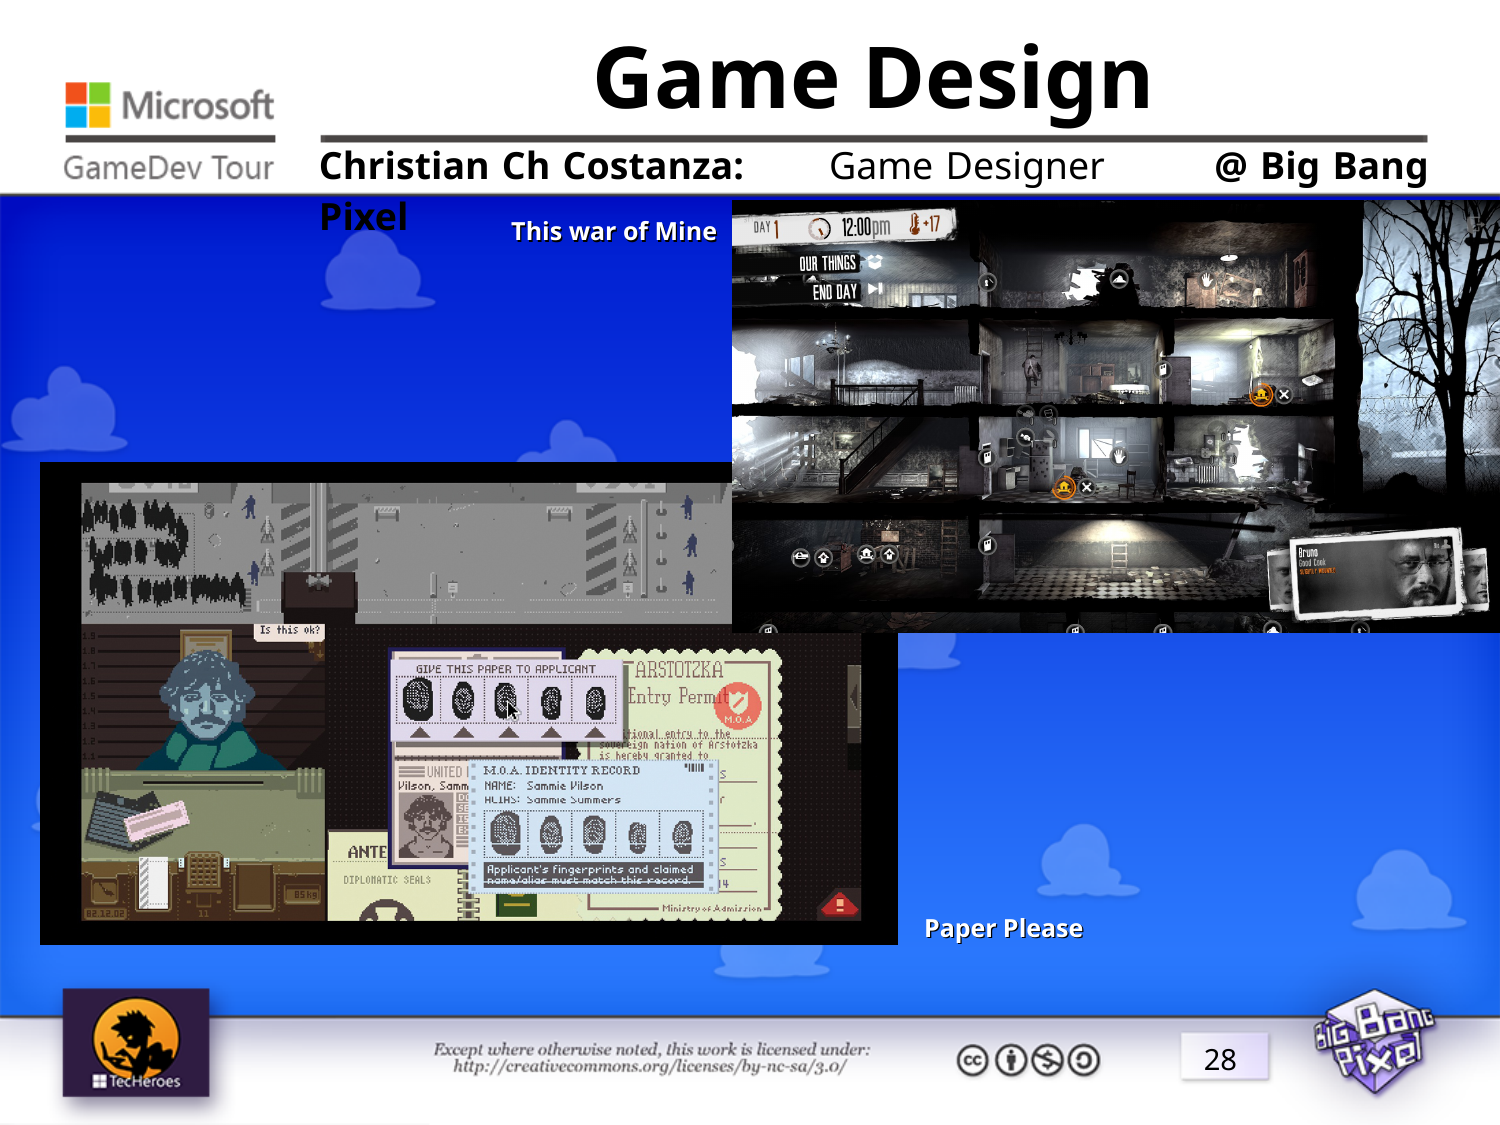

Game Design
Christian Ch Costanza: Game Designer @ Big Bang Pixel
This war of Mine
Paper Please